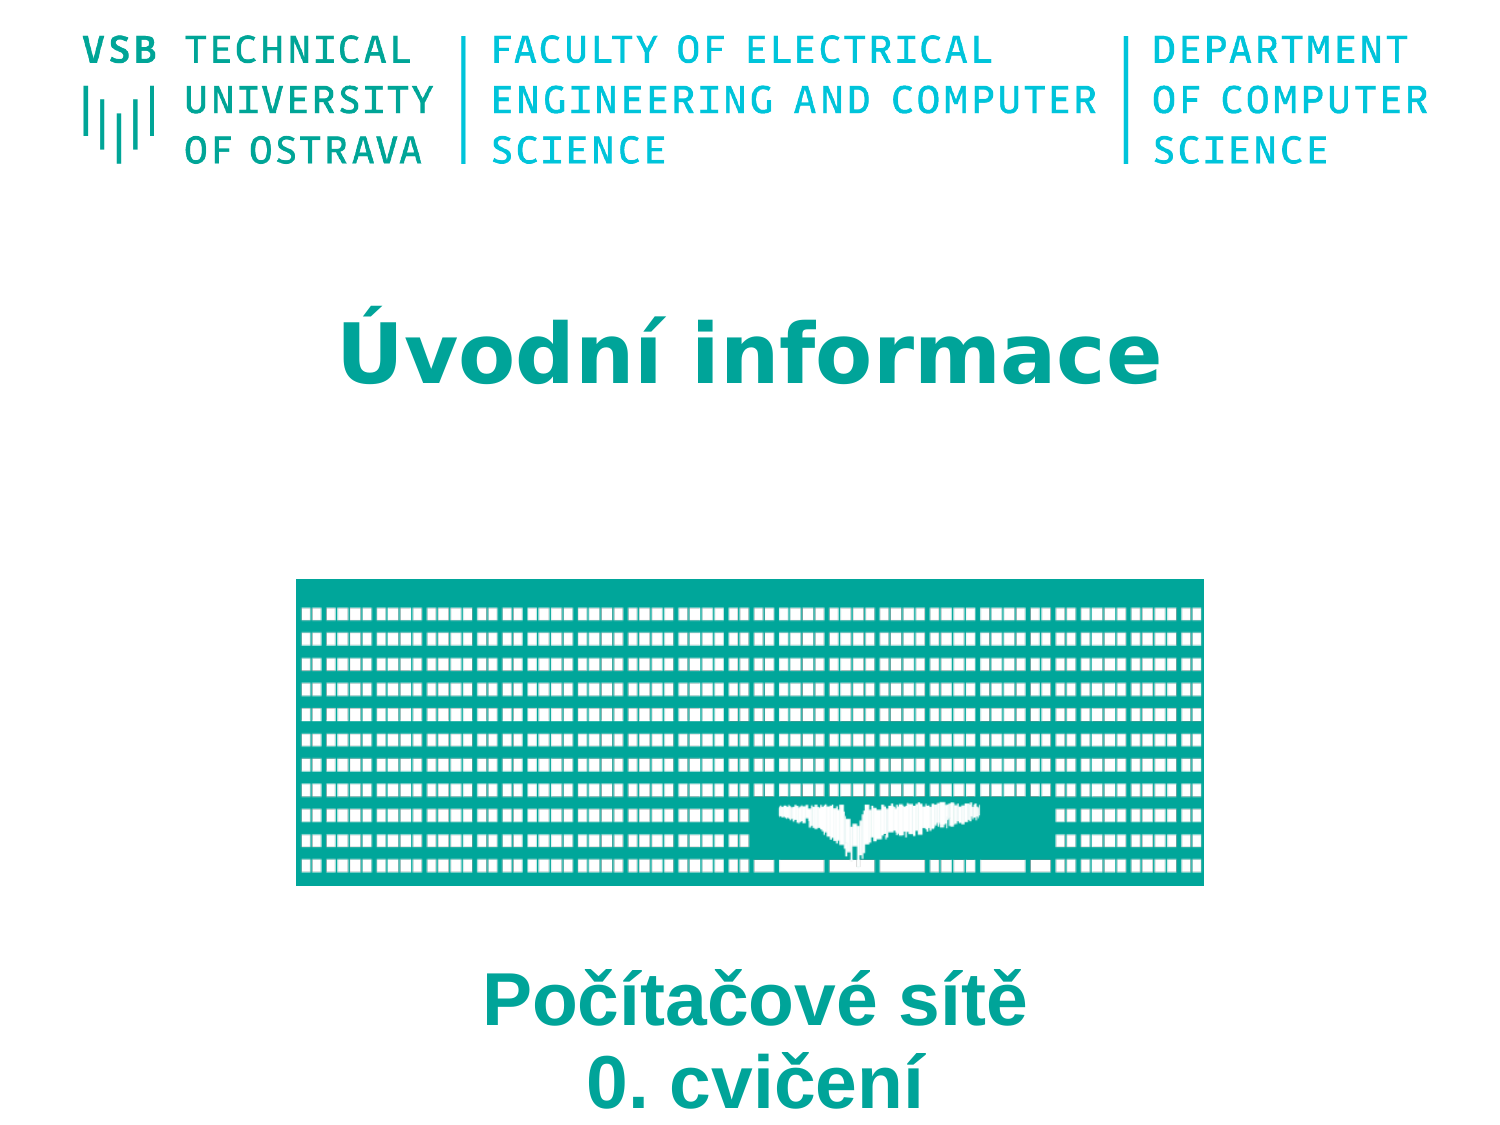

# Úvodní informace
Počítačové sítě
0. cvičení